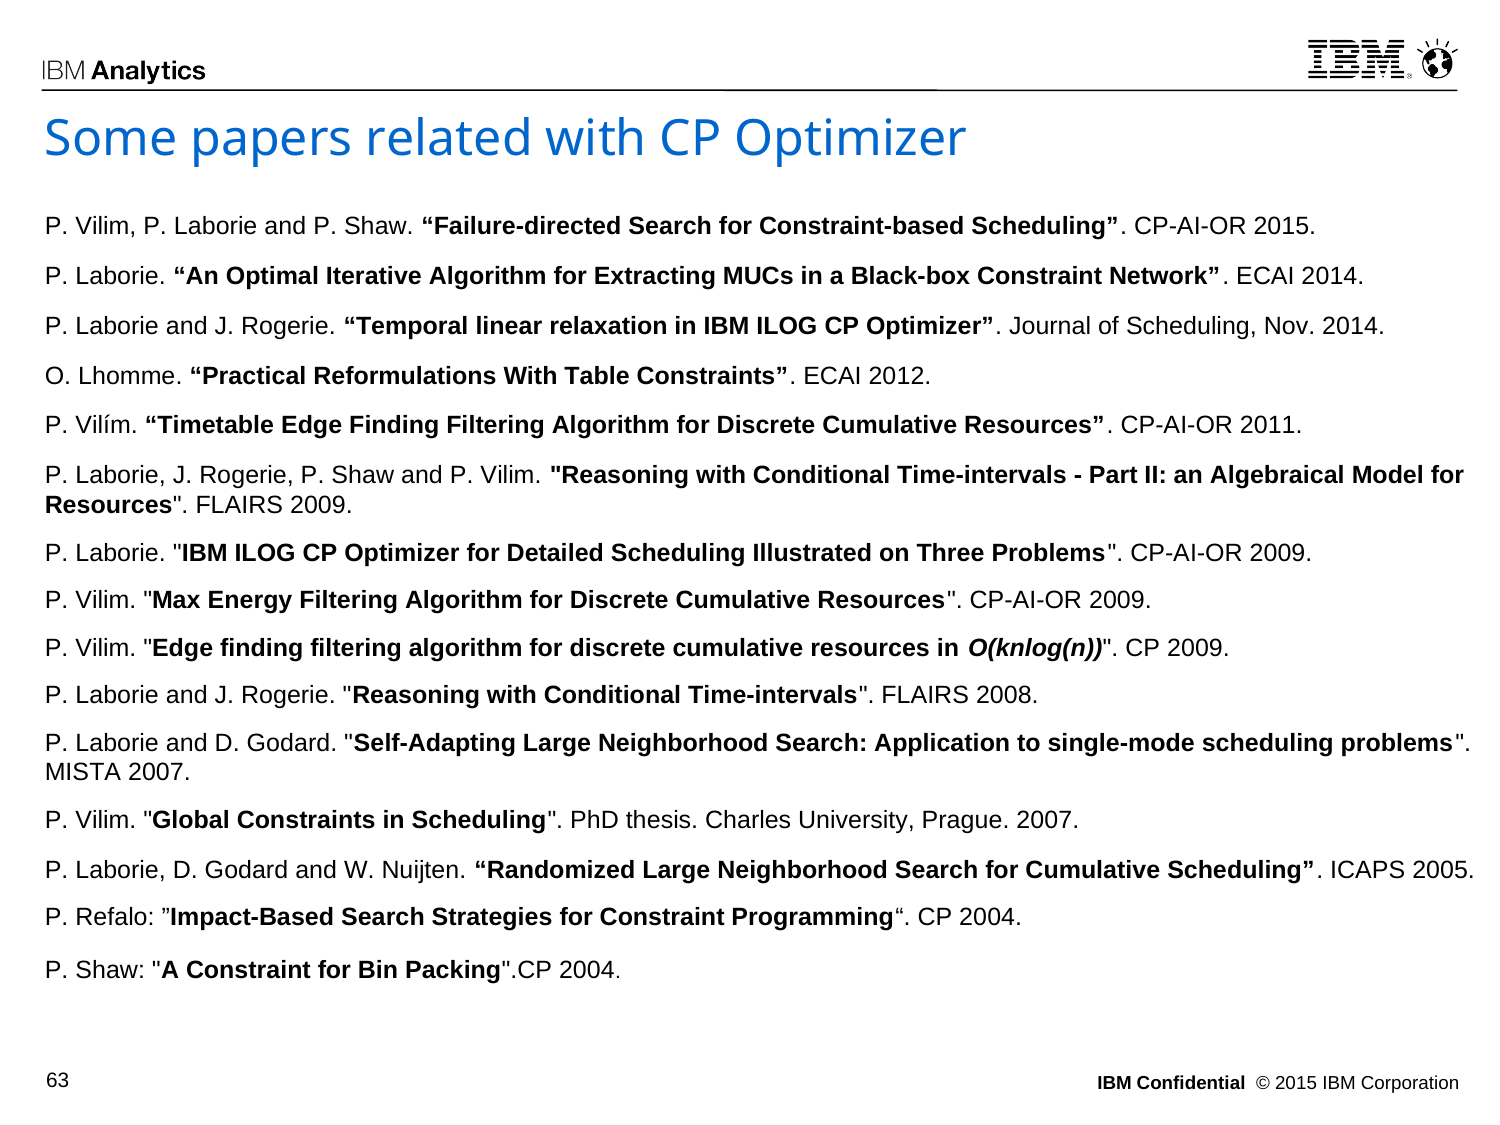

# Some papers related with CP Optimizer
P. Vilim, P. Laborie and P. Shaw. “Failure-directed Search for Constraint-based Scheduling”. CP-AI-OR 2015.
P. Laborie. “An Optimal Iterative Algorithm for Extracting MUCs in a Black-box Constraint Network”. ECAI 2014.
P. Laborie and J. Rogerie. “Temporal linear relaxation in IBM ILOG CP Optimizer”. Journal of Scheduling, Nov. 2014.
O. Lhomme. “Practical Reformulations With Table Constraints”. ECAI 2012.
P. Vilím. “Timetable Edge Finding Filtering Algorithm for Discrete Cumulative Resources”. CP-AI-OR 2011.
P. Laborie, J. Rogerie, P. Shaw and P. Vilim. "Reasoning with Conditional Time-intervals - Part II: an Algebraical Model for Resources". FLAIRS 2009.
P. Laborie. "IBM ILOG CP Optimizer for Detailed Scheduling Illustrated on Three Problems". CP-AI-OR 2009.
P. Vilim. "Max Energy Filtering Algorithm for Discrete Cumulative Resources". CP-AI-OR 2009.
P. Vilim. "Edge finding filtering algorithm for discrete cumulative resources in O(knlog(n))". CP 2009.
P. Laborie and J. Rogerie. "Reasoning with Conditional Time-intervals". FLAIRS 2008.
P. Laborie and D. Godard. "Self-Adapting Large Neighborhood Search: Application to single-mode scheduling problems". MISTA 2007.
P. Vilim. "Global Constraints in Scheduling". PhD thesis. Charles University, Prague. 2007.
P. Laborie, D. Godard and W. Nuijten. “Randomized Large Neighborhood Search for Cumulative Scheduling”. ICAPS 2005.
P. Refalo: ”Impact-Based Search Strategies for Constraint Programming“. CP 2004.
P. Shaw: "A Constraint for Bin Packing".CP 2004.